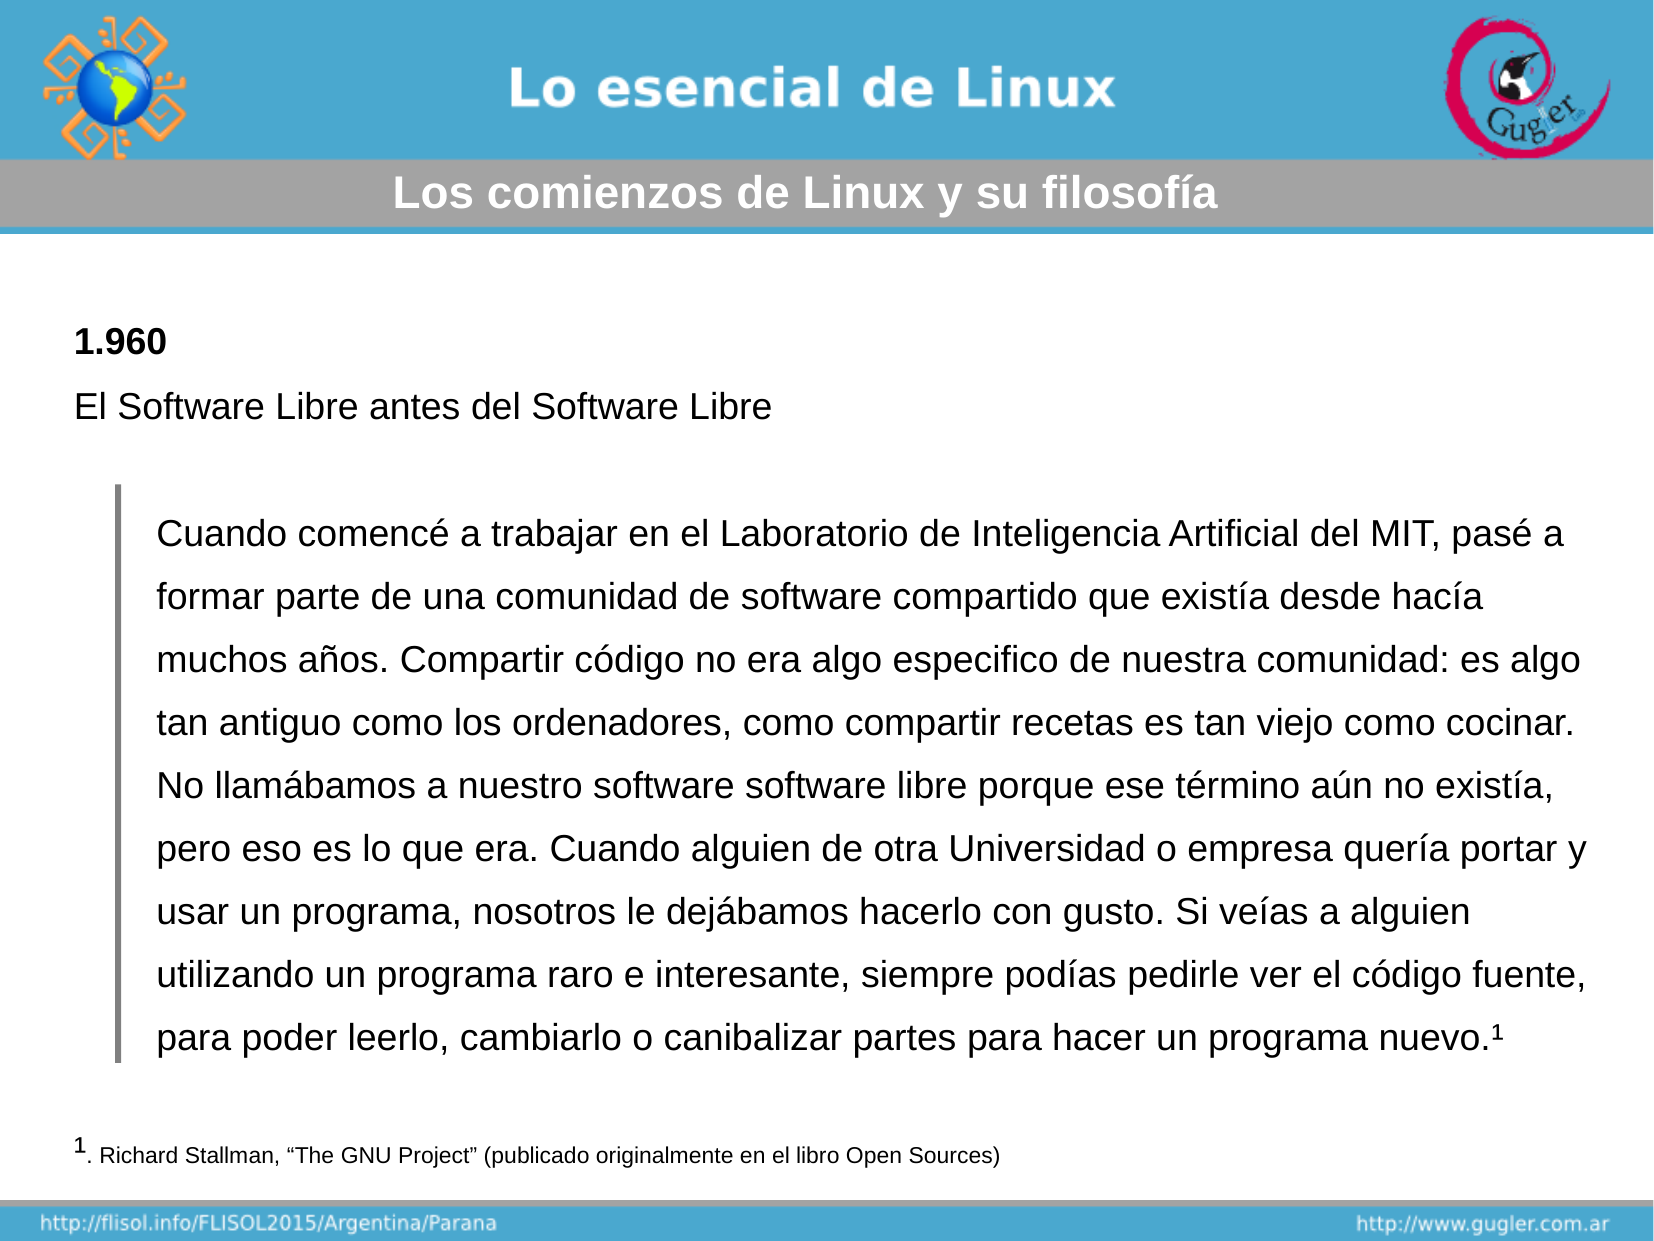

Los comienzos de Linux y su filosofía
1.960
El Software Libre antes del Software Libre
Cuando comencé a trabajar en el Laboratorio de Inteligencia Artificial del MIT, pasé a formar parte de una comunidad de software compartido que existía desde hacía muchos años. Compartir código no era algo especifico de nuestra comunidad: es algo tan antiguo como los ordenadores, como compartir recetas es tan viejo como cocinar. No llamábamos a nuestro software software libre porque ese término aún no existía, pero eso es lo que era. Cuando alguien de otra Universidad o empresa quería portar y usar un programa, nosotros le dejábamos hacerlo con gusto. Si veías a alguien utilizando un programa raro e interesante, siempre podías pedirle ver el código fuente, para poder leerlo, cambiarlo o canibalizar partes para hacer un programa nuevo.¹
¹. Richard Stallman, “The GNU Project” (publicado originalmente en el libro Open Sources)